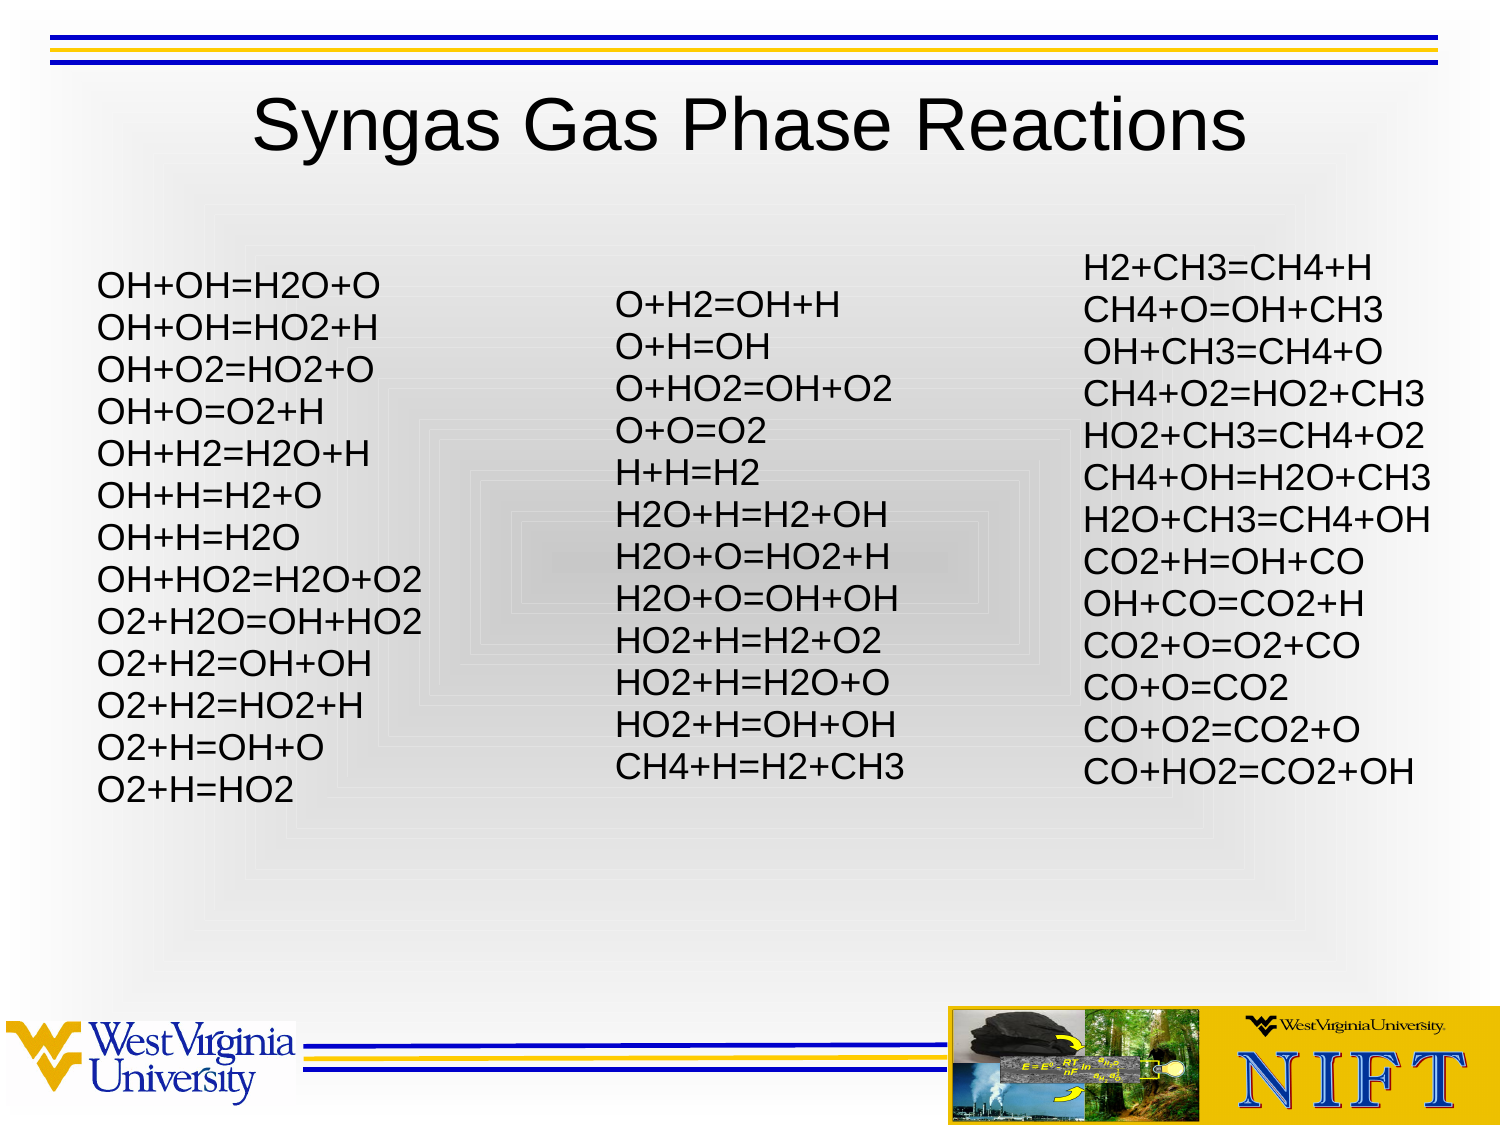

# Syngas Gas Phase Reactions
H2+CH3=CH4+H
CH4+O=OH+CH3
OH+CH3=CH4+O
CH4+O2=HO2+CH3
HO2+CH3=CH4+O2
CH4+OH=H2O+CH3
H2O+CH3=CH4+OH
CO2+H=OH+CO
OH+CO=CO2+H
CO2+O=O2+CO
CO+O=CO2
CO+O2=CO2+O
CO+HO2=CO2+OH
OH+OH=H2O+O
OH+OH=HO2+H
OH+O2=HO2+O
OH+O=O2+H
OH+H2=H2O+H
OH+H=H2+O
OH+H=H2O
OH+HO2=H2O+O2
O2+H2O=OH+HO2
O2+H2=OH+OH
O2+H2=HO2+H
O2+H=OH+O
O2+H=HO2
O+H2=OH+H
O+H=OH
O+HO2=OH+O2
O+O=O2
H+H=H2
H2O+H=H2+OH
H2O+O=HO2+H
H2O+O=OH+OH
HO2+H=H2+O2
HO2+H=H2O+O
HO2+H=OH+OH
CH4+H=H2+CH3